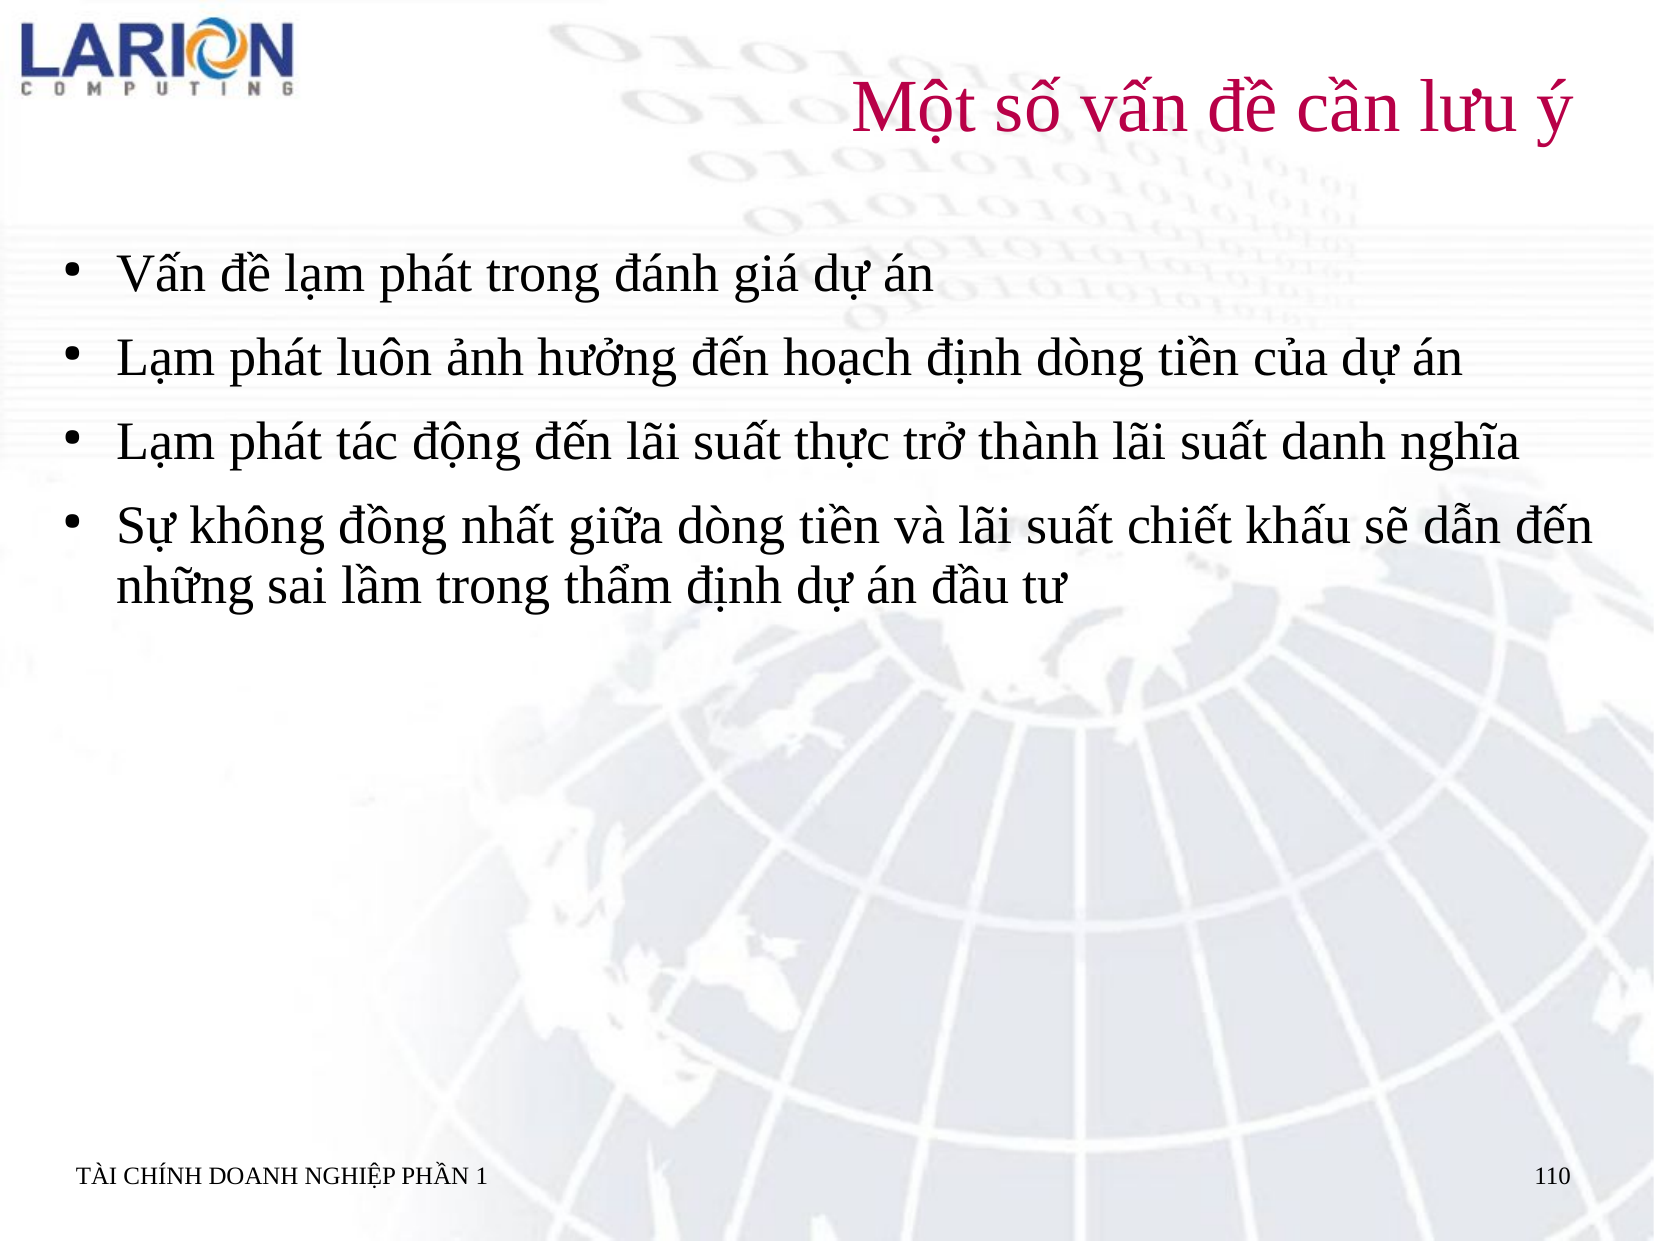

# Một số vấn đề cần lưu ý
Vấn đề lạm phát trong đánh giá dự án
Lạm phát luôn ảnh hưởng đến hoạch định dòng tiền của dự án
Lạm phát tác động đến lãi suất thực trở thành lãi suất danh nghĩa
Sự không đồng nhất giữa dòng tiền và lãi suất chiết khấu sẽ dẫn đến những sai lầm trong thẩm định dự án đầu tư
TÀI CHÍNH DOANH NGHIỆP PHẦN 1
110